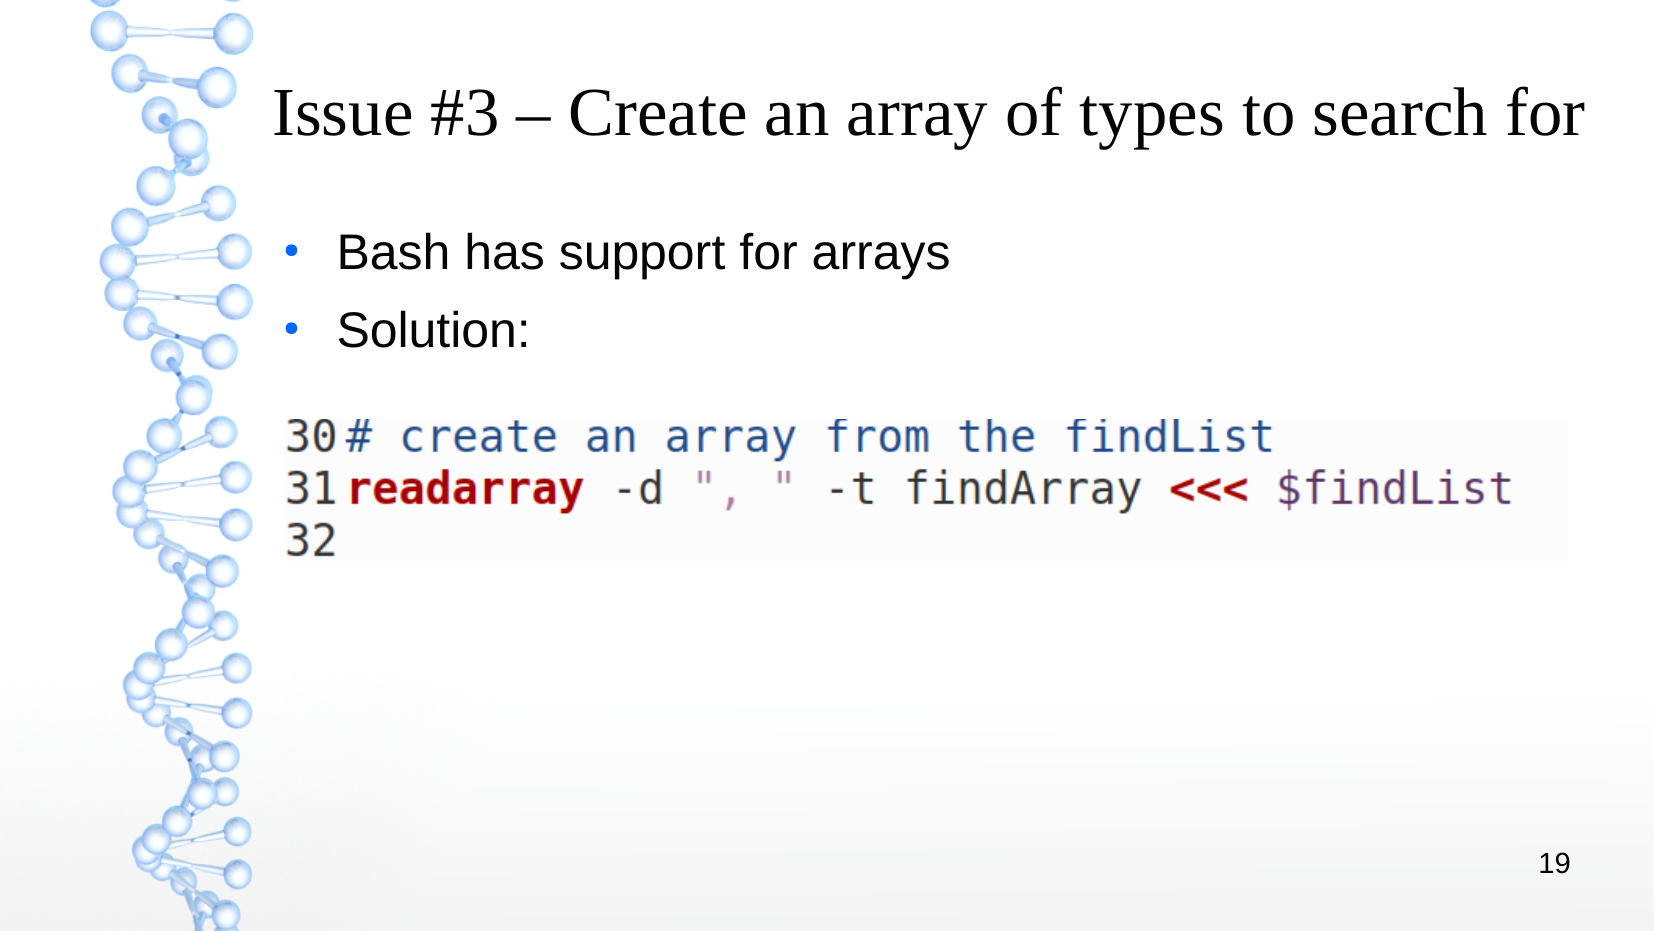

# Issue #3 – Create an array of types to search for
Bash has support for arrays
Solution:
19